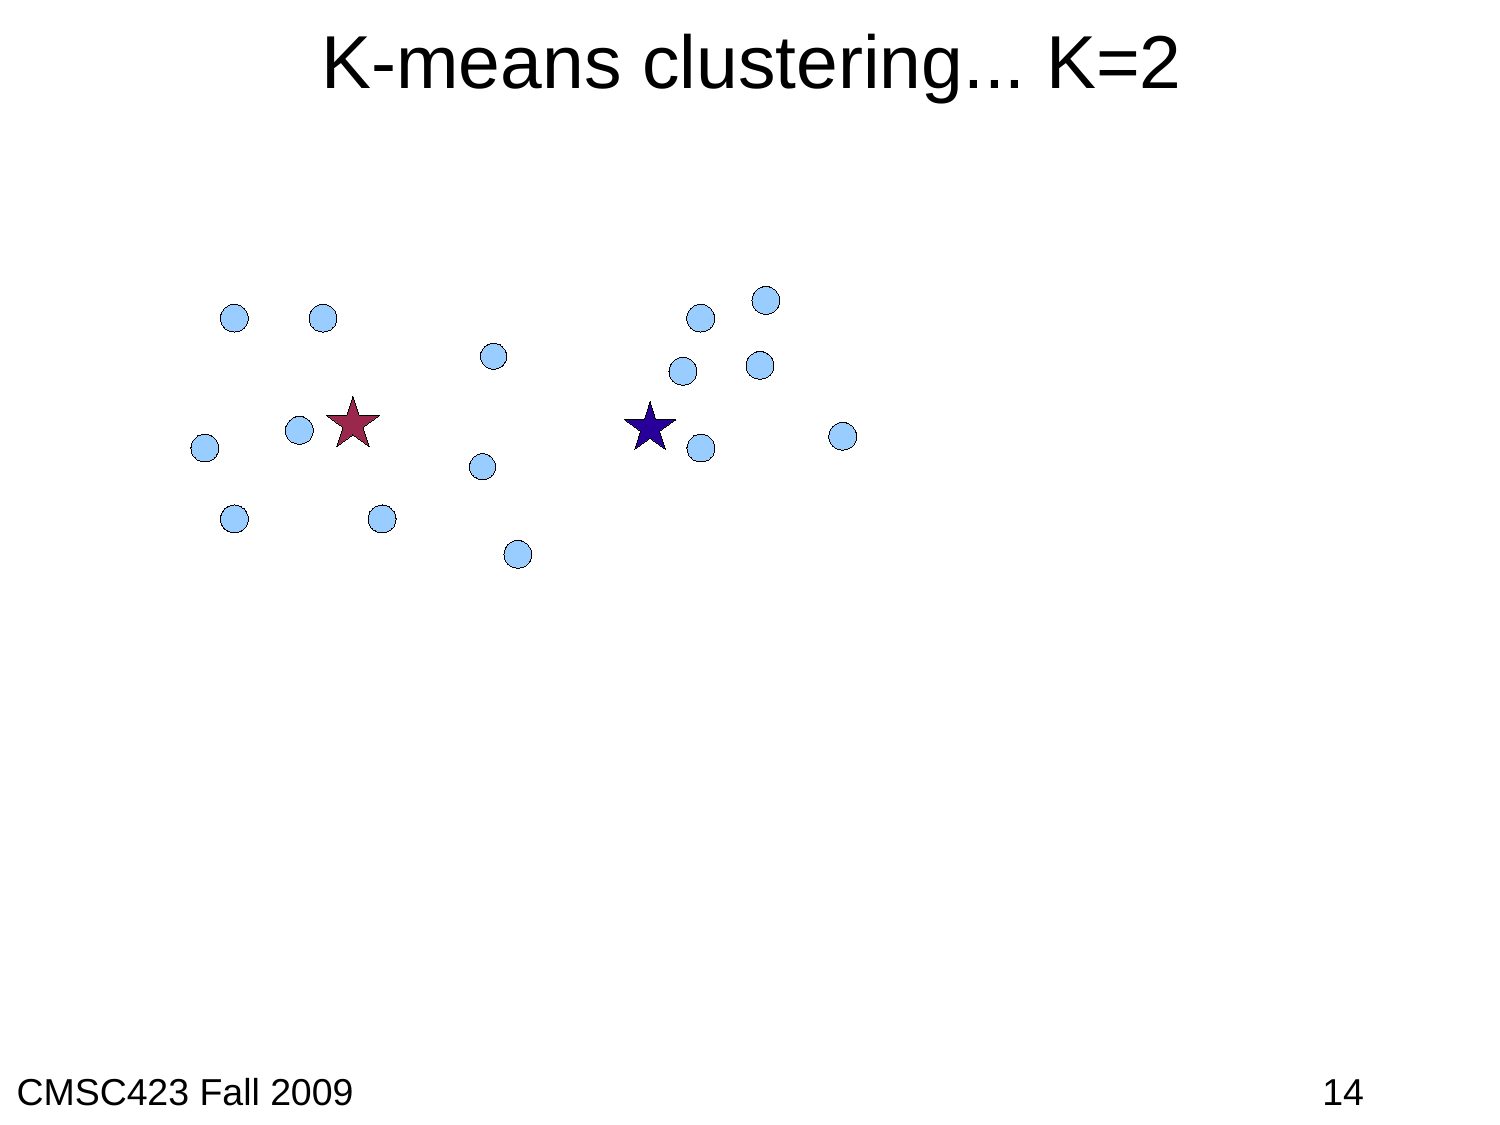

# K-means clustering... K=2
CMSC423 Fall 2009
14